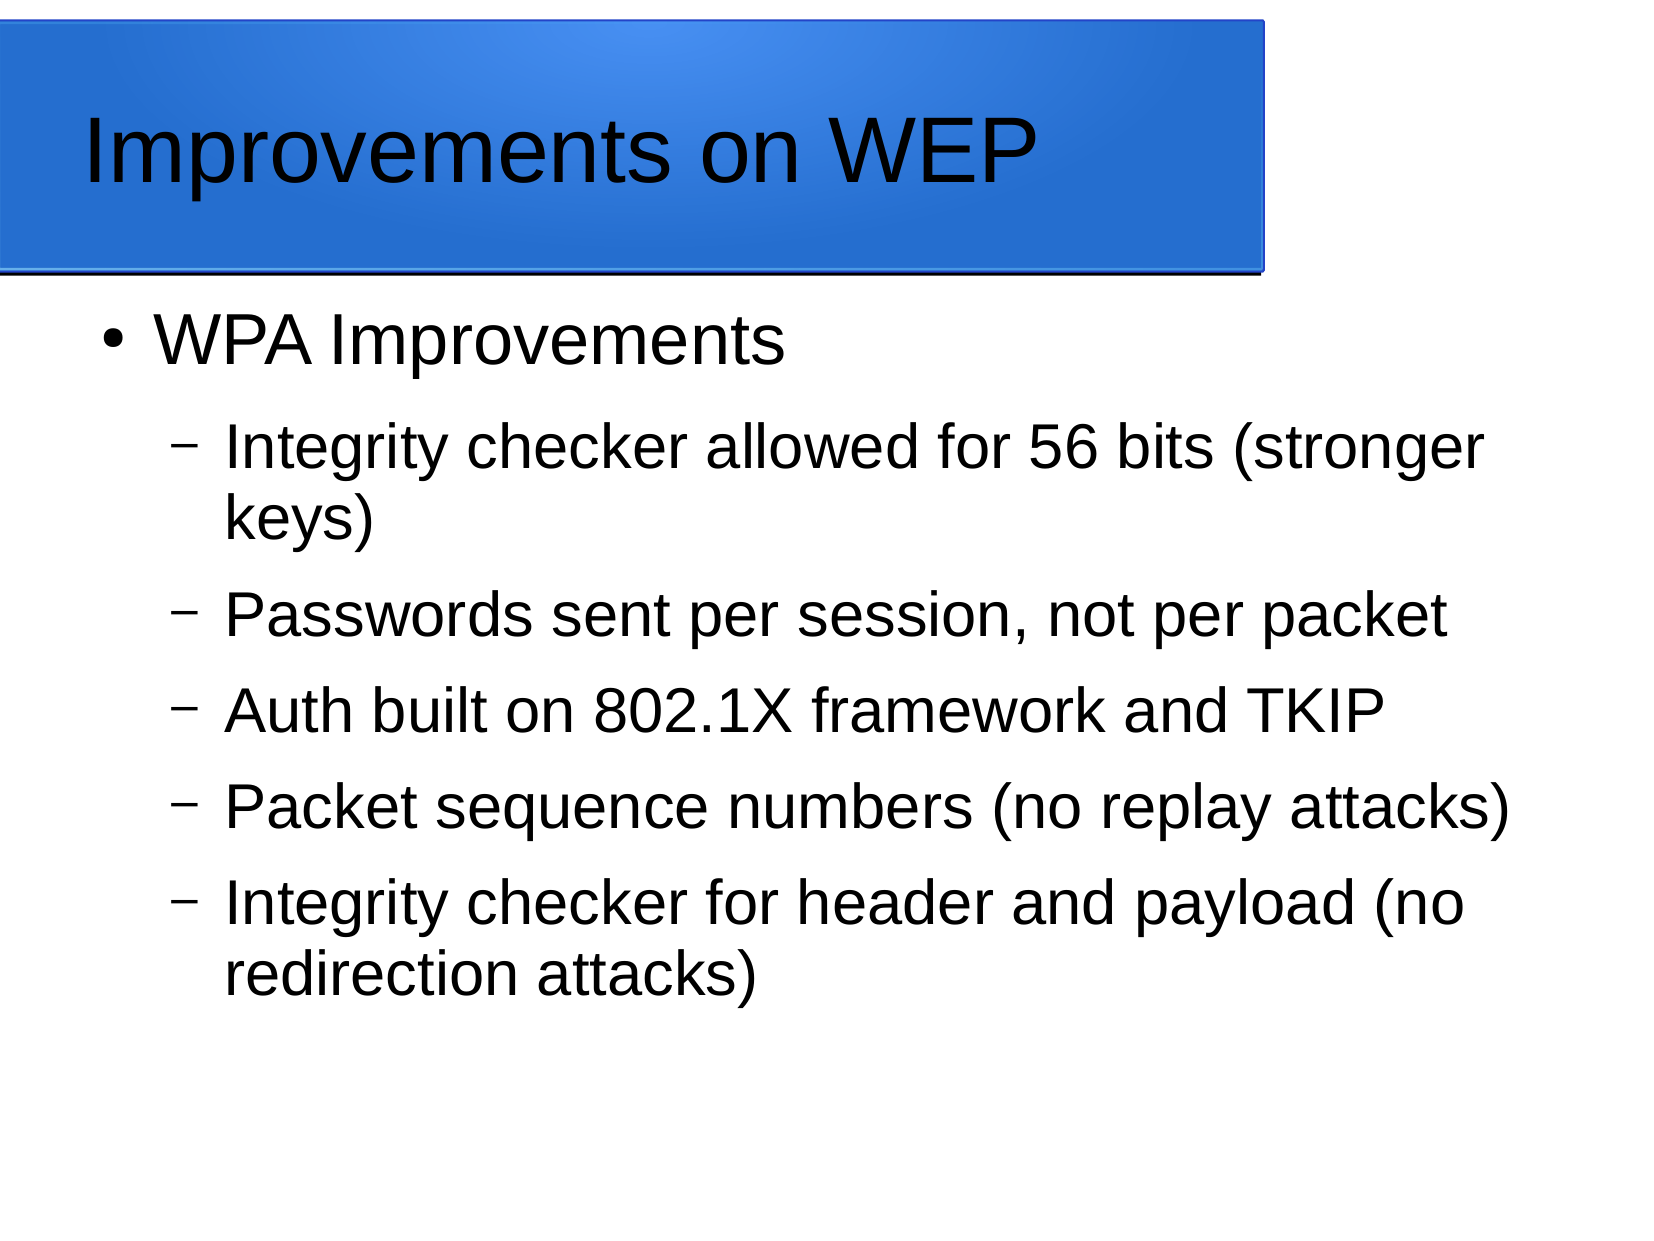

# Improvements on WEP
WPA Improvements
Integrity checker allowed for 56 bits (stronger keys)
Passwords sent per session, not per packet
Auth built on 802.1X framework and TKIP
Packet sequence numbers (no replay attacks)
Integrity checker for header and payload (no redirection attacks)